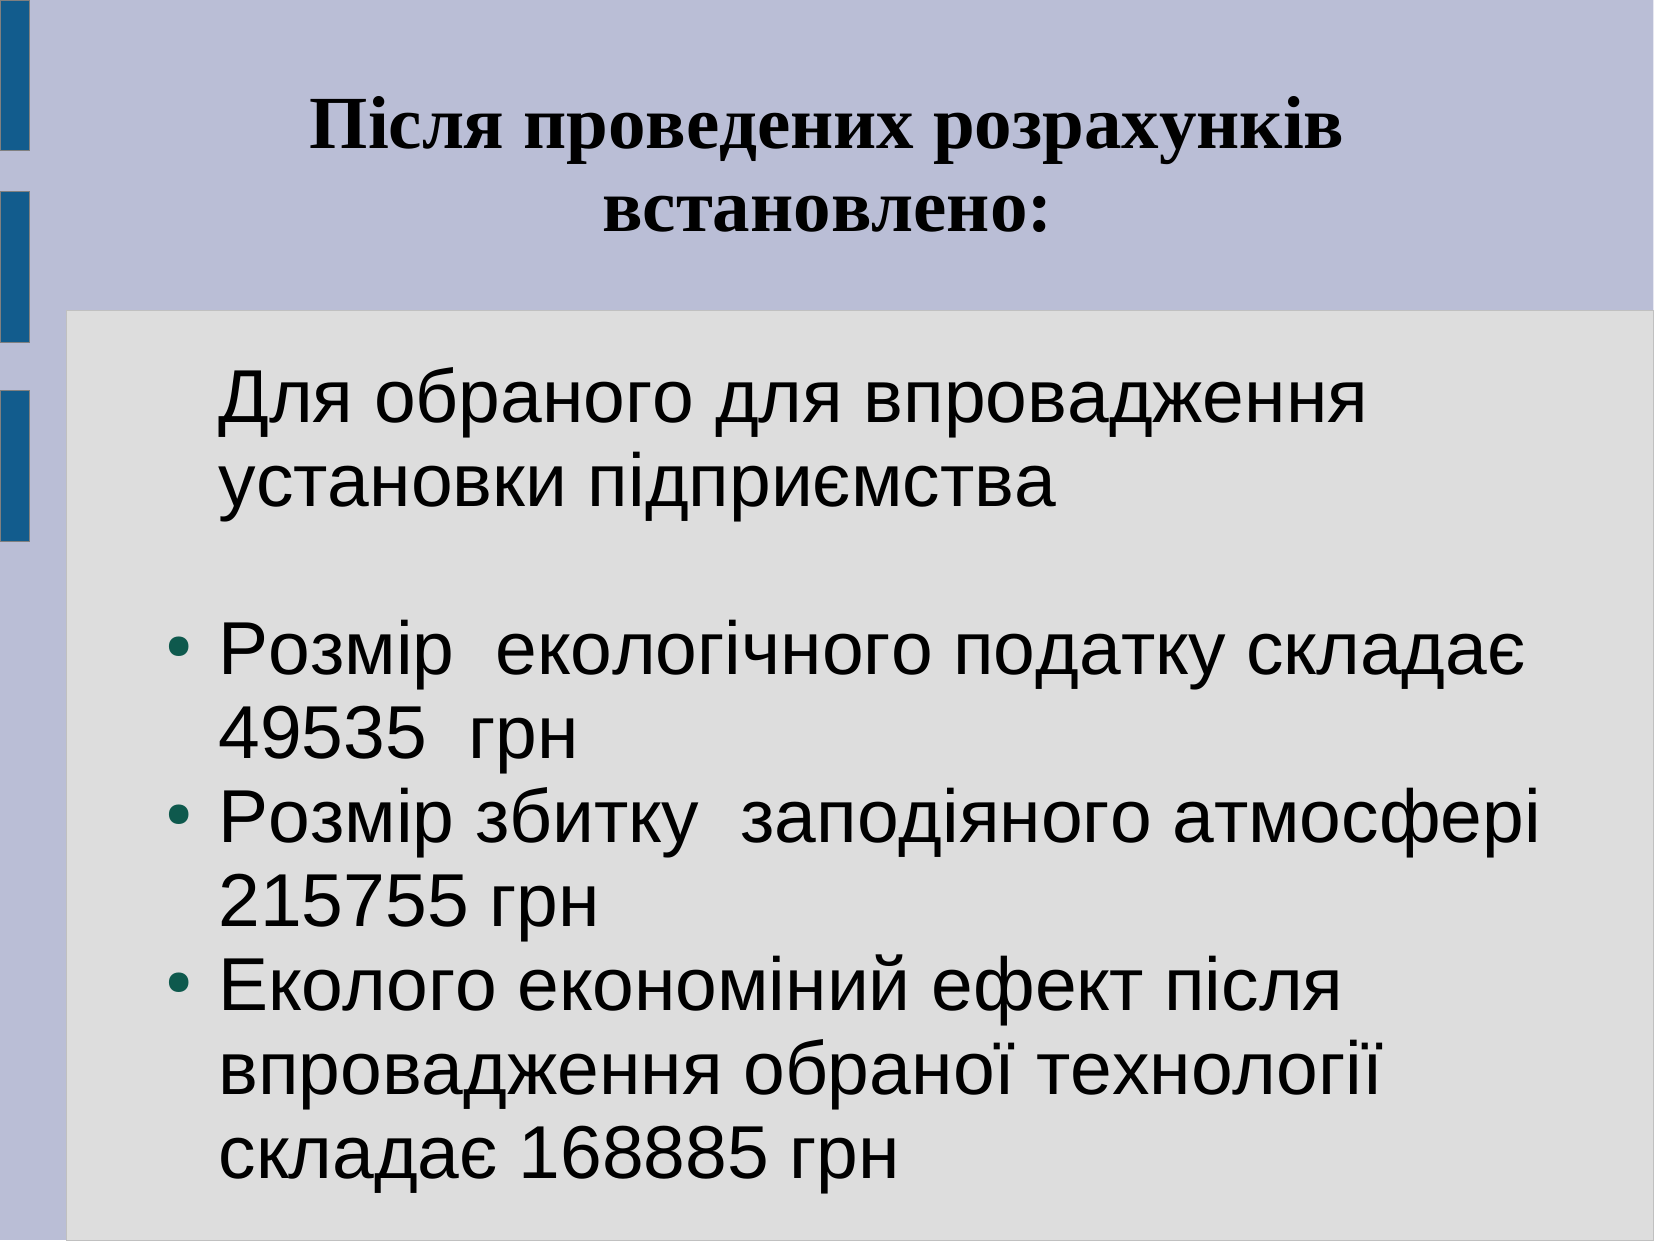

# Після проведених розрахунків встановлено:
Для обраного для впровадження установки підприємства
Розмір екологічного податку складає 49535 грн
Розмір збитку заподіяного атмосфері 215755 грн
Еколого економіний ефект після впровадження обраної технології складає 168885 грн